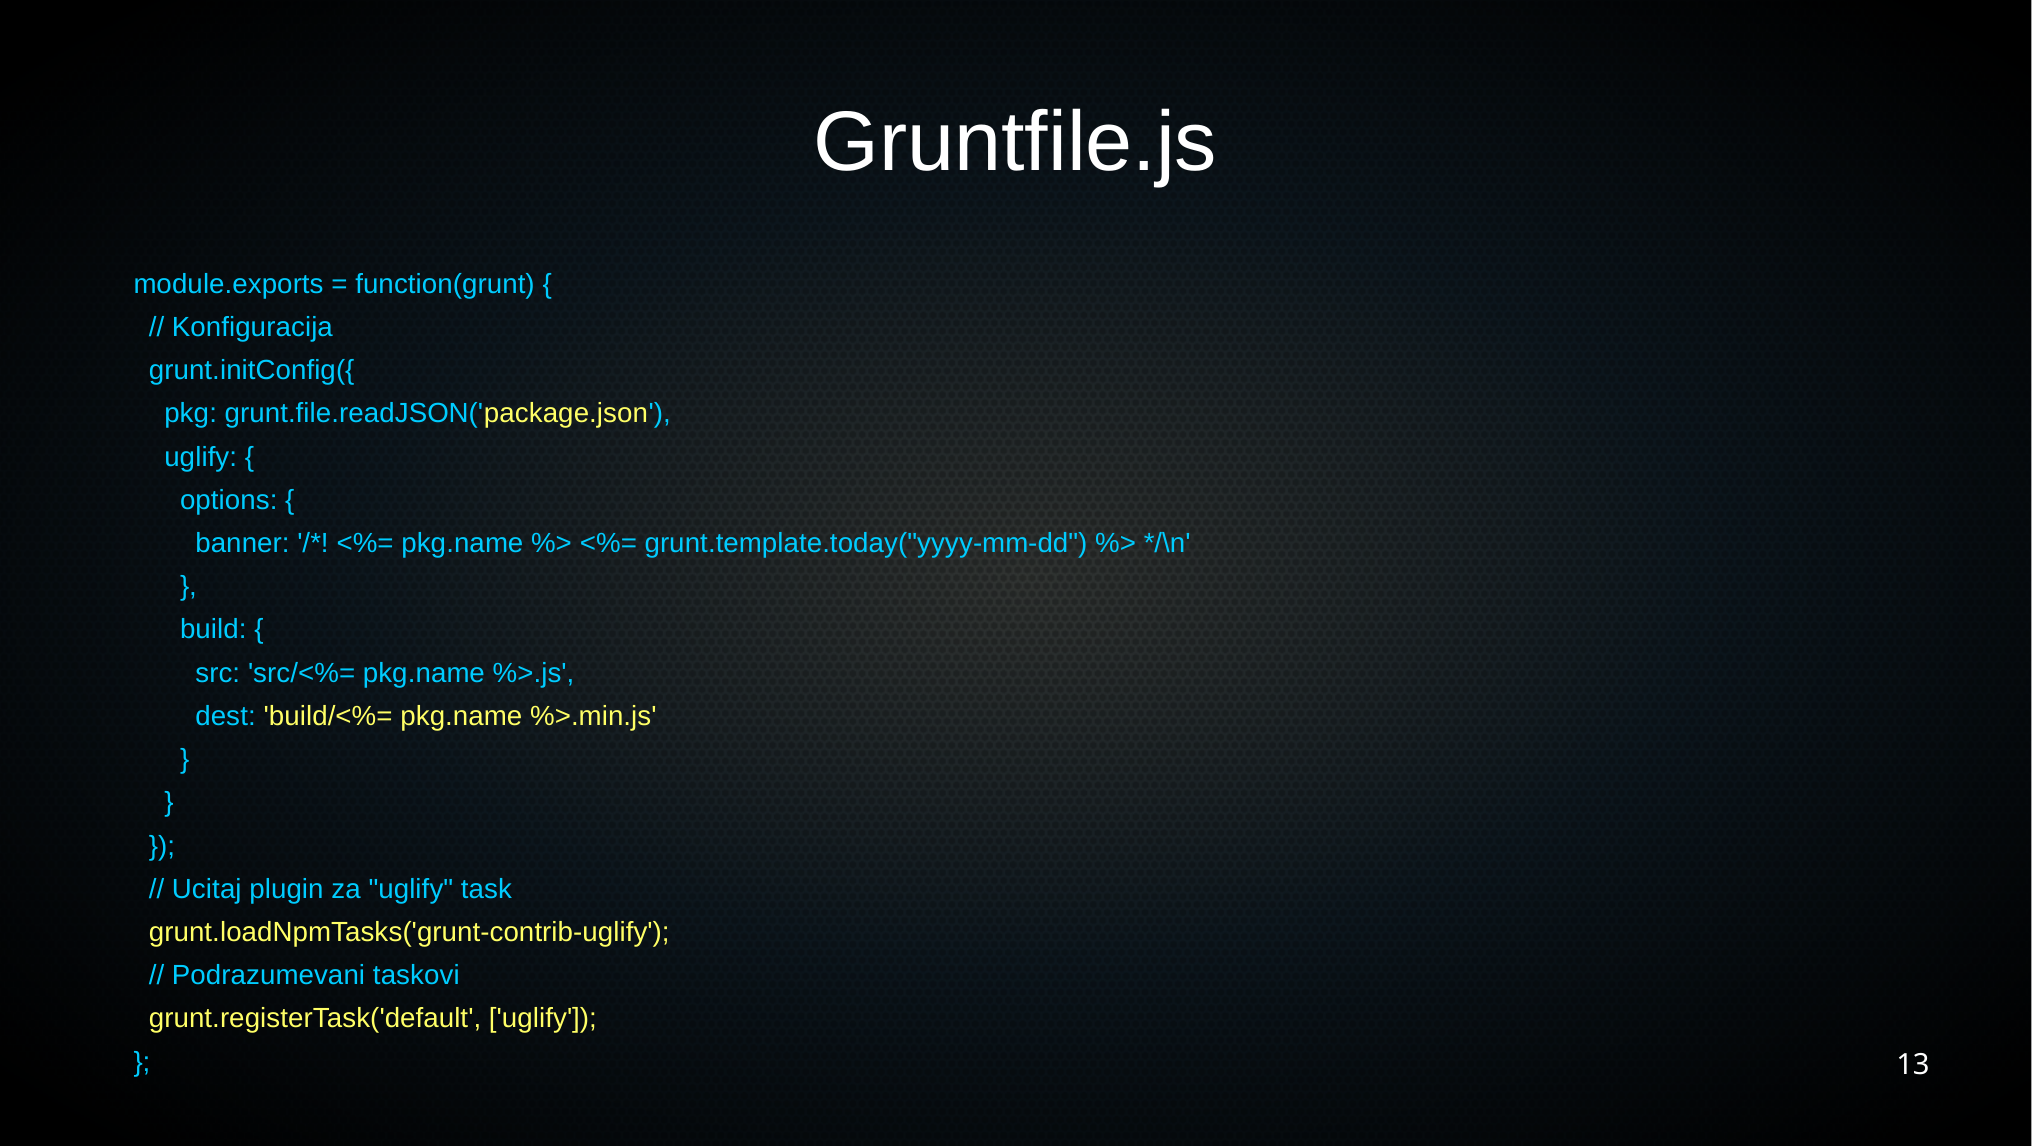

# Gruntfile.js
module.exports = function(grunt) {
 // Konfiguracija
 grunt.initConfig({
 pkg: grunt.file.readJSON('package.json'),
 uglify: {
 options: {
 banner: '/*! <%= pkg.name %> <%= grunt.template.today("yyyy-mm-dd") %> */\n'
 },
 build: {
 src: 'src/<%= pkg.name %>.js',
 dest: 'build/<%= pkg.name %>.min.js'
 }
 }
 });
 // Ucitaj plugin za "uglify" task
 grunt.loadNpmTasks('grunt-contrib-uglify');
 // Podrazumevani taskovi
 grunt.registerTask('default', ['uglify']);
};
13